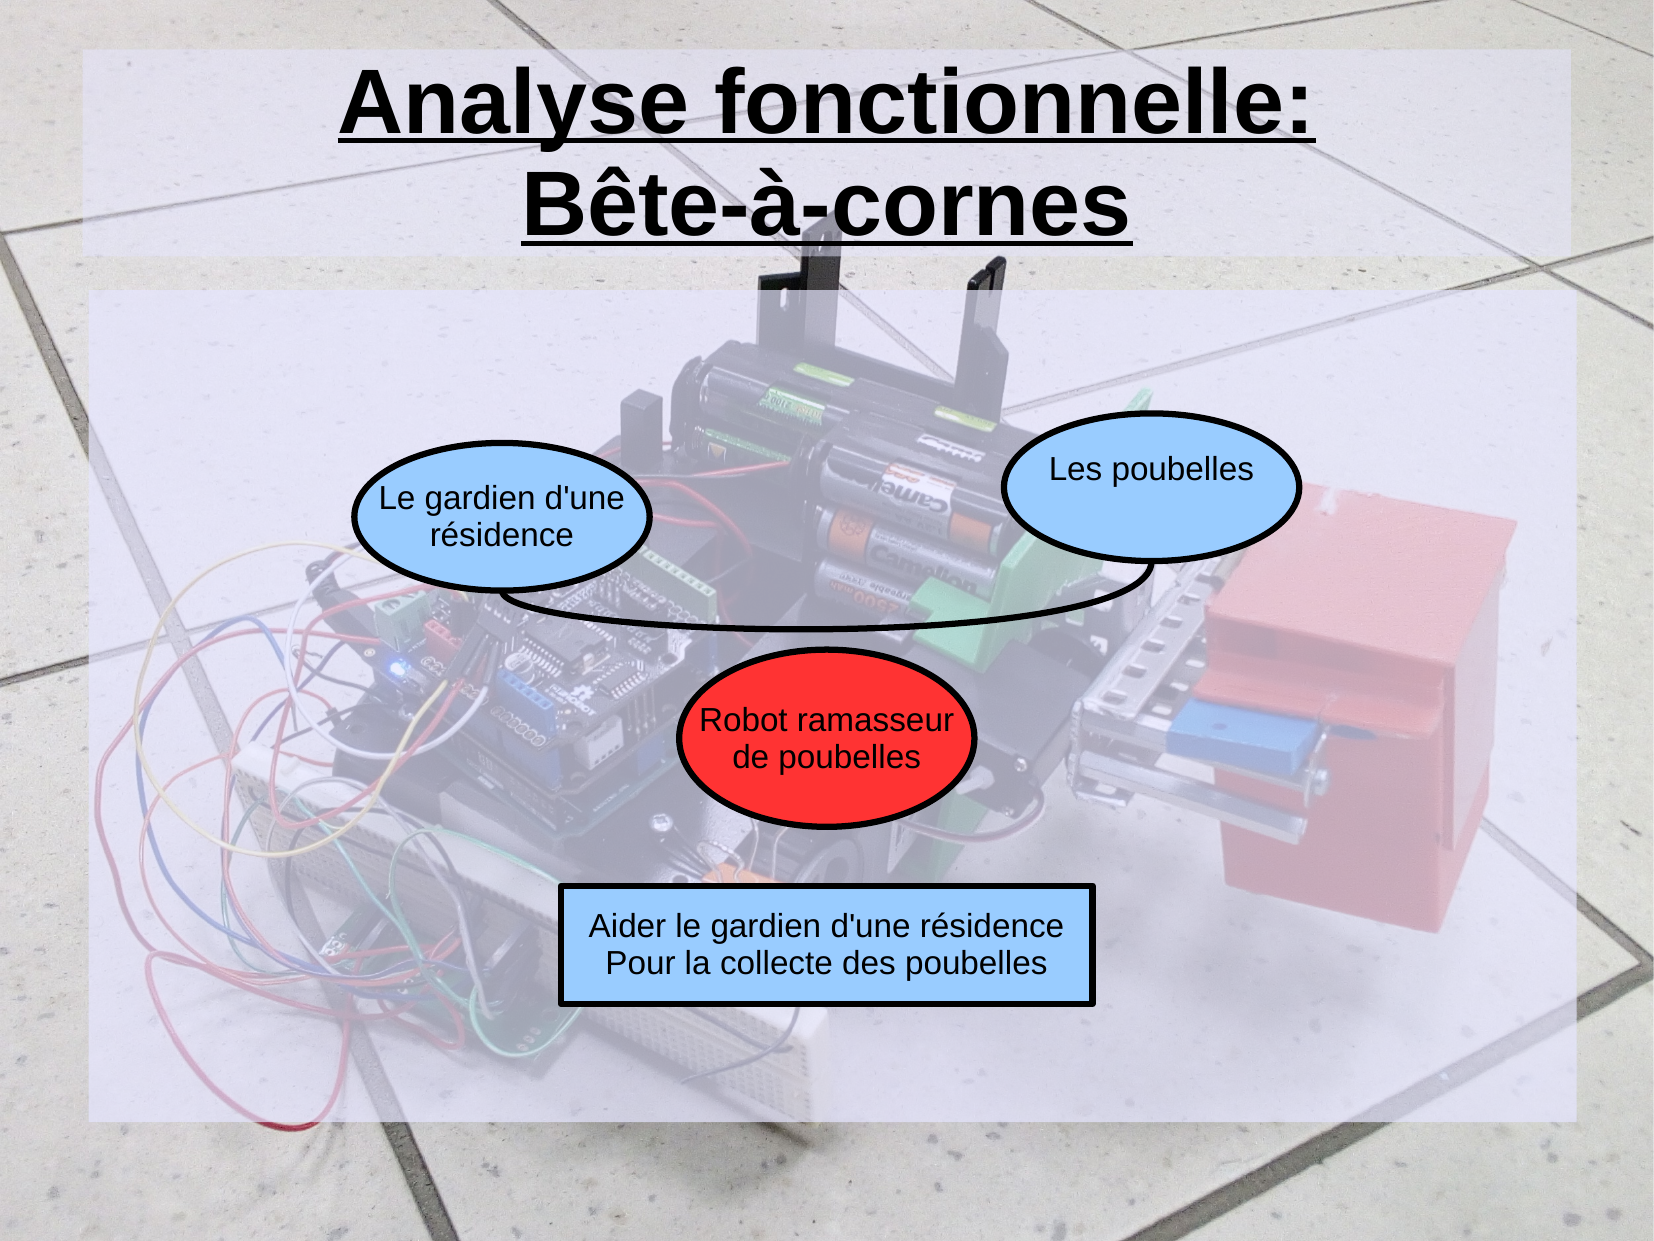

# Analyse fonctionnelle: Bête-à-cornes
Les poubelles
Le gardien d'une
résidence
Robot ramasseur
de poubelles
Aider le gardien d'une résidence
Pour la collecte des poubelles